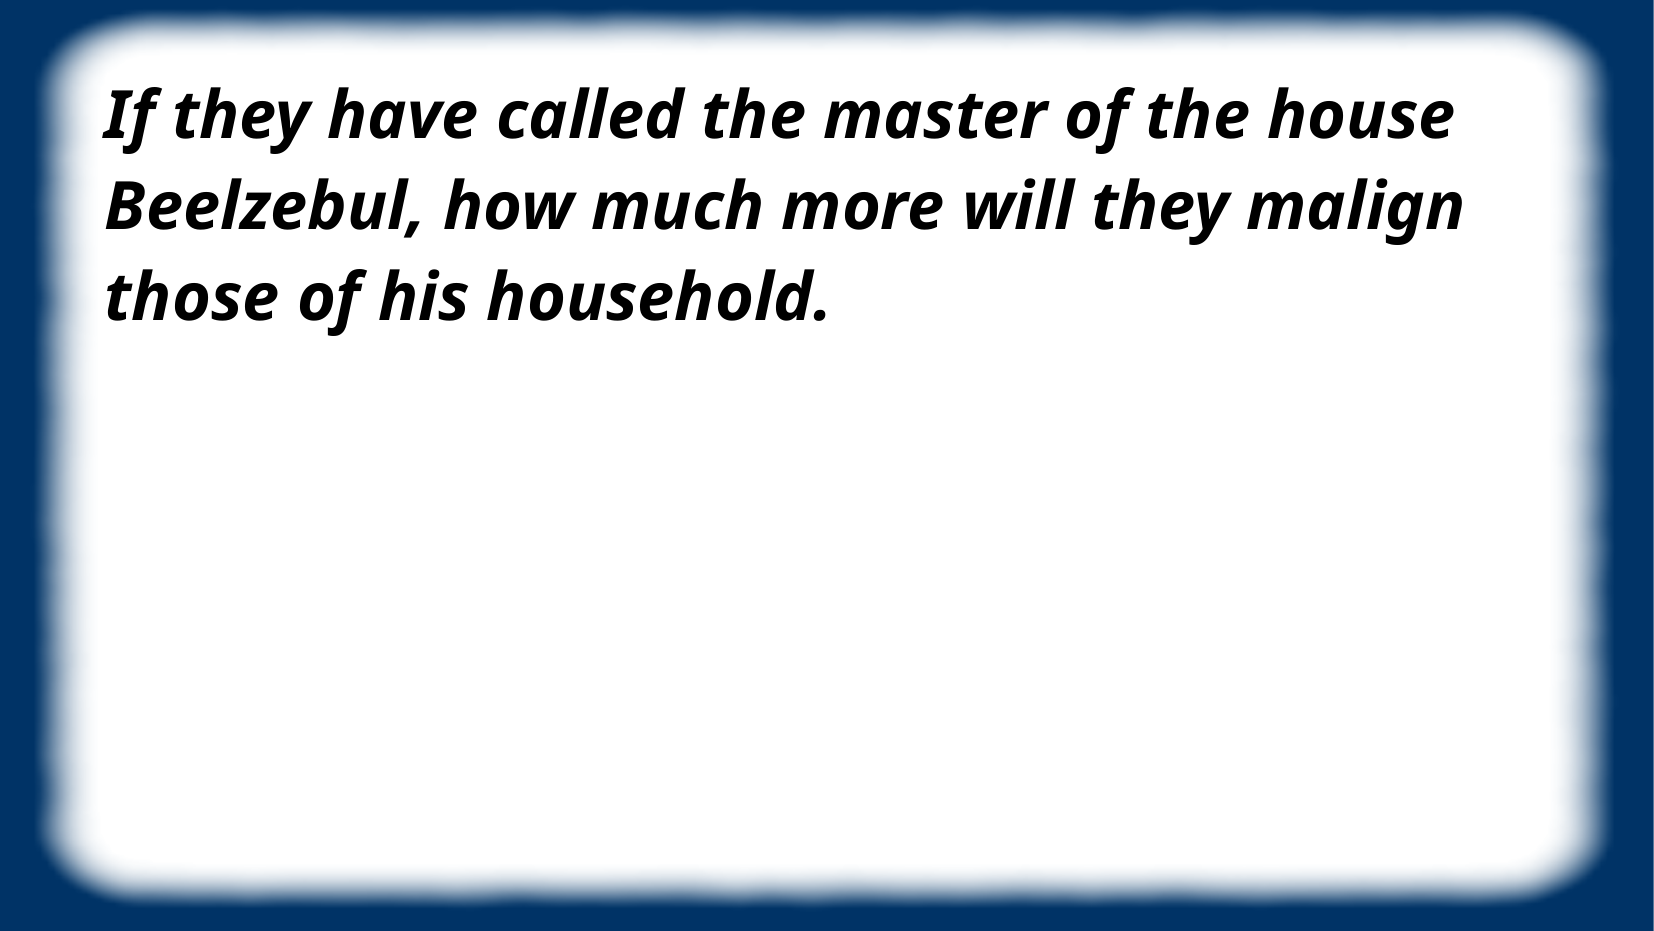

If they have called the master of the house Beelzebul, how much more will they malign those of his household.